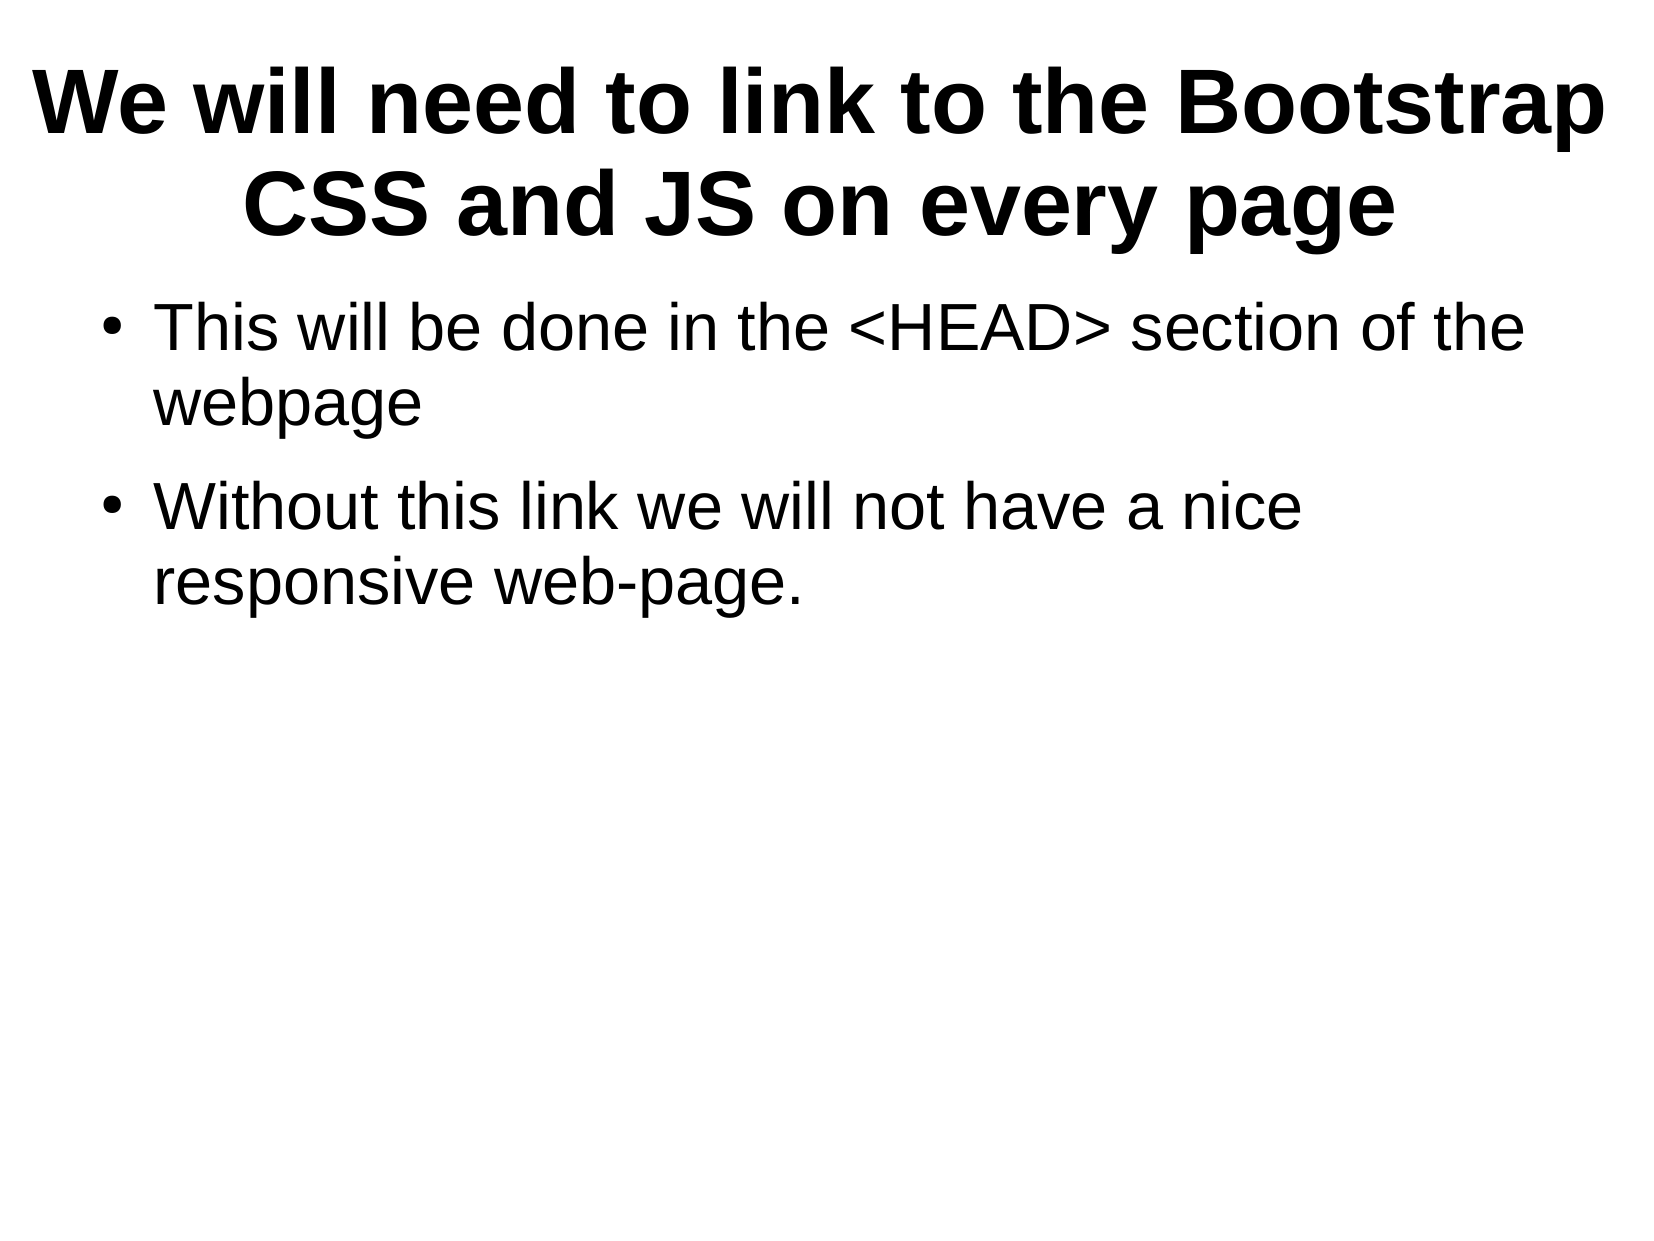

# We will need to link to the Bootstrap CSS and JS on every page
This will be done in the <HEAD> section of the webpage
Without this link we will not have a nice responsive web-page.